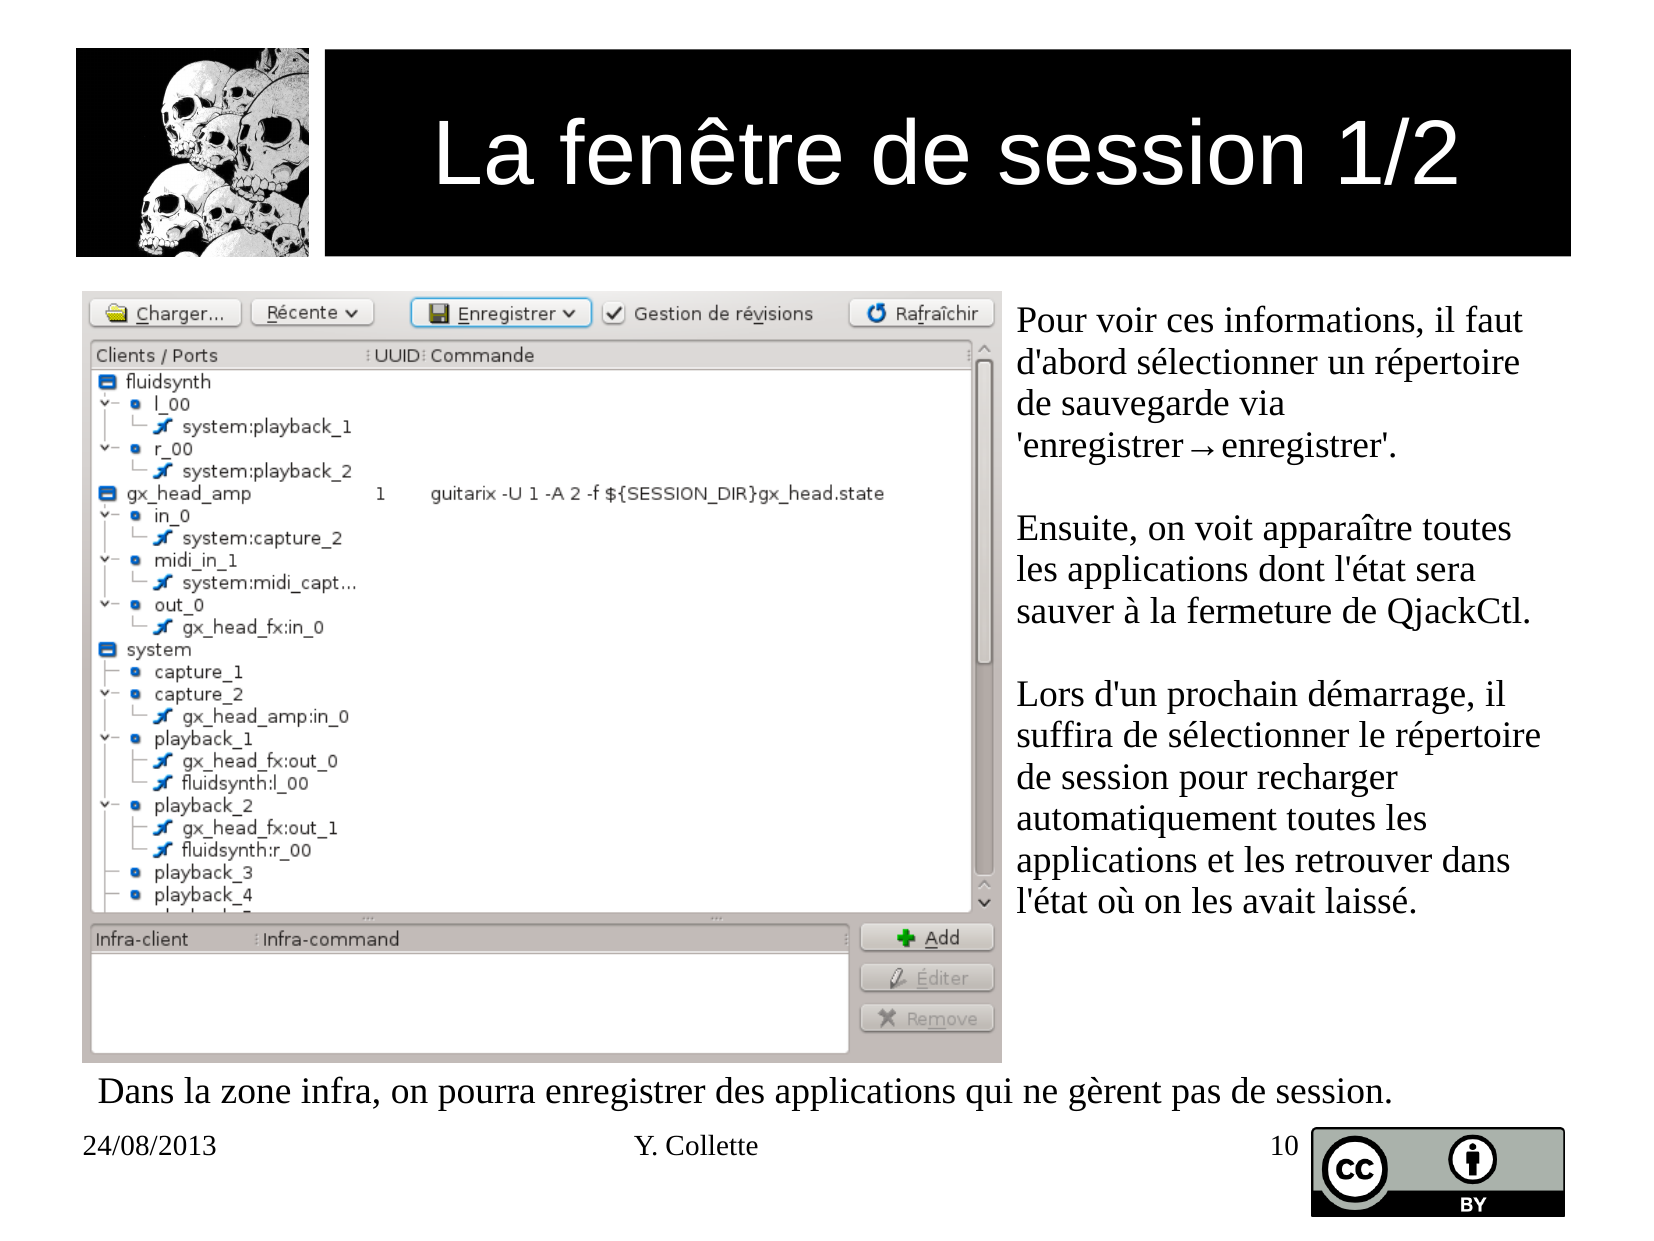

# La fenêtre de session 1/2
Pour voir ces informations, il faut d'abord sélectionner un répertoire de sauvegarde via 'enregistrer→enregistrer'.
Ensuite, on voit apparaître toutes les applications dont l'état sera sauver à la fermeture de QjackCtl.
Lors d'un prochain démarrage, il suffira de sélectionner le répertoire de session pour recharger automatiquement toutes les applications et les retrouver dans l'état où on les avait laissé.
Dans la zone infra, on pourra enregistrer des applications qui ne gèrent pas de session.
Y. Collette
10